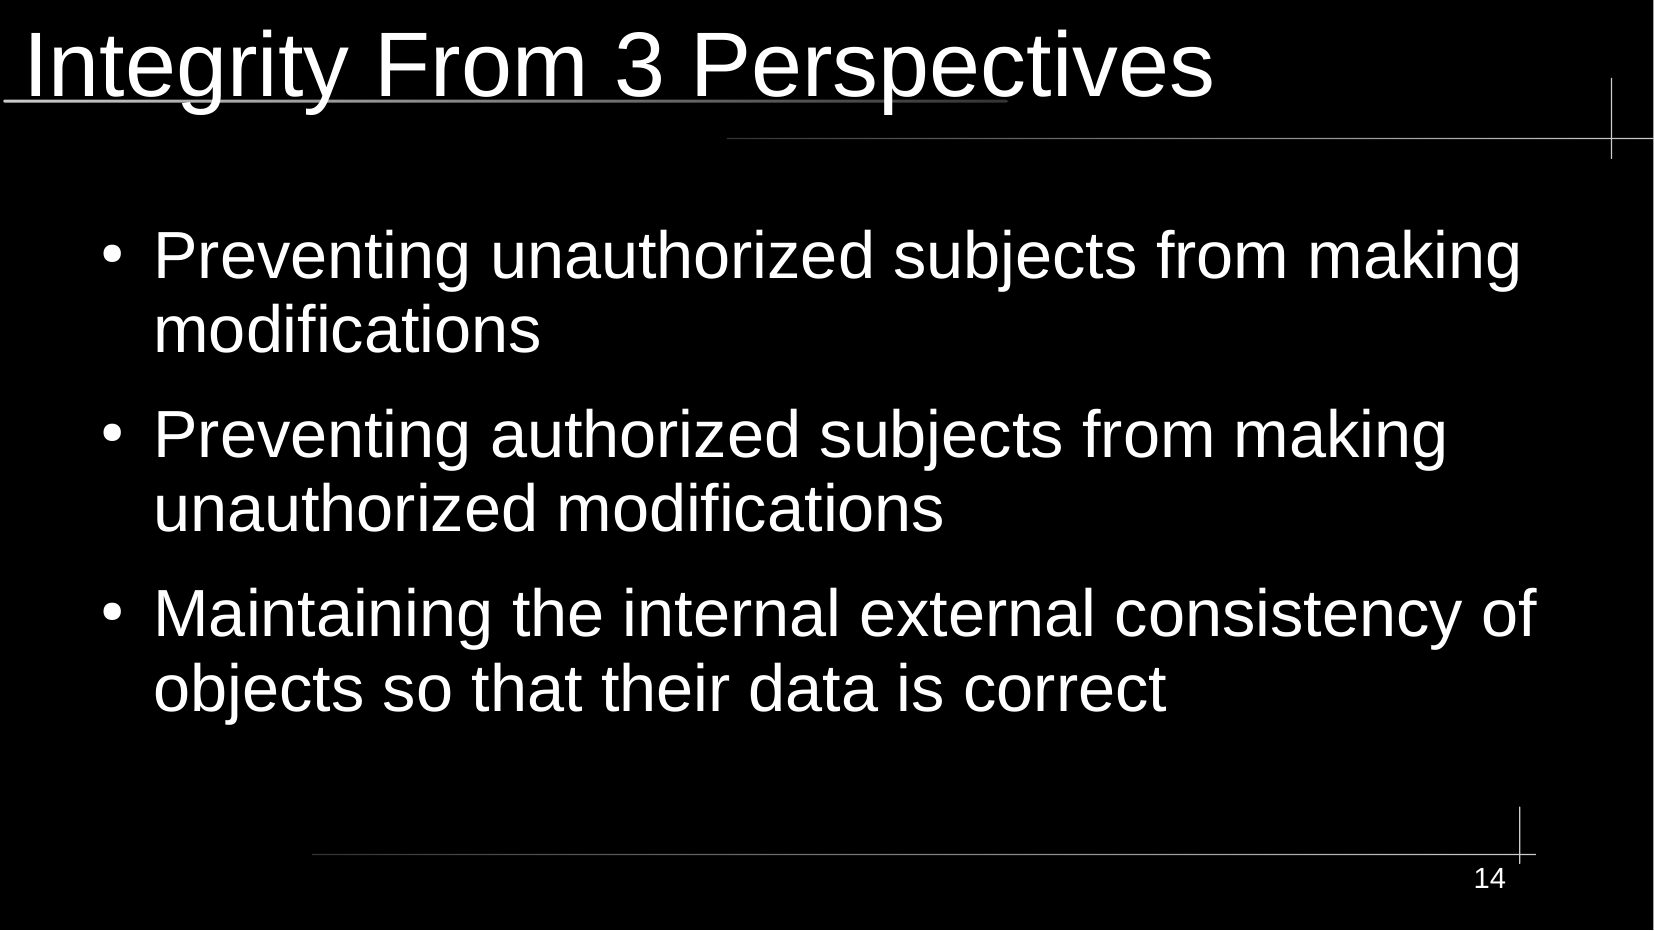

# Integrity From 3 Perspectives
Preventing unauthorized subjects from making modifications
Preventing authorized subjects from making unauthorized modifications
Maintaining the internal external consistency of objects so that their data is correct
14